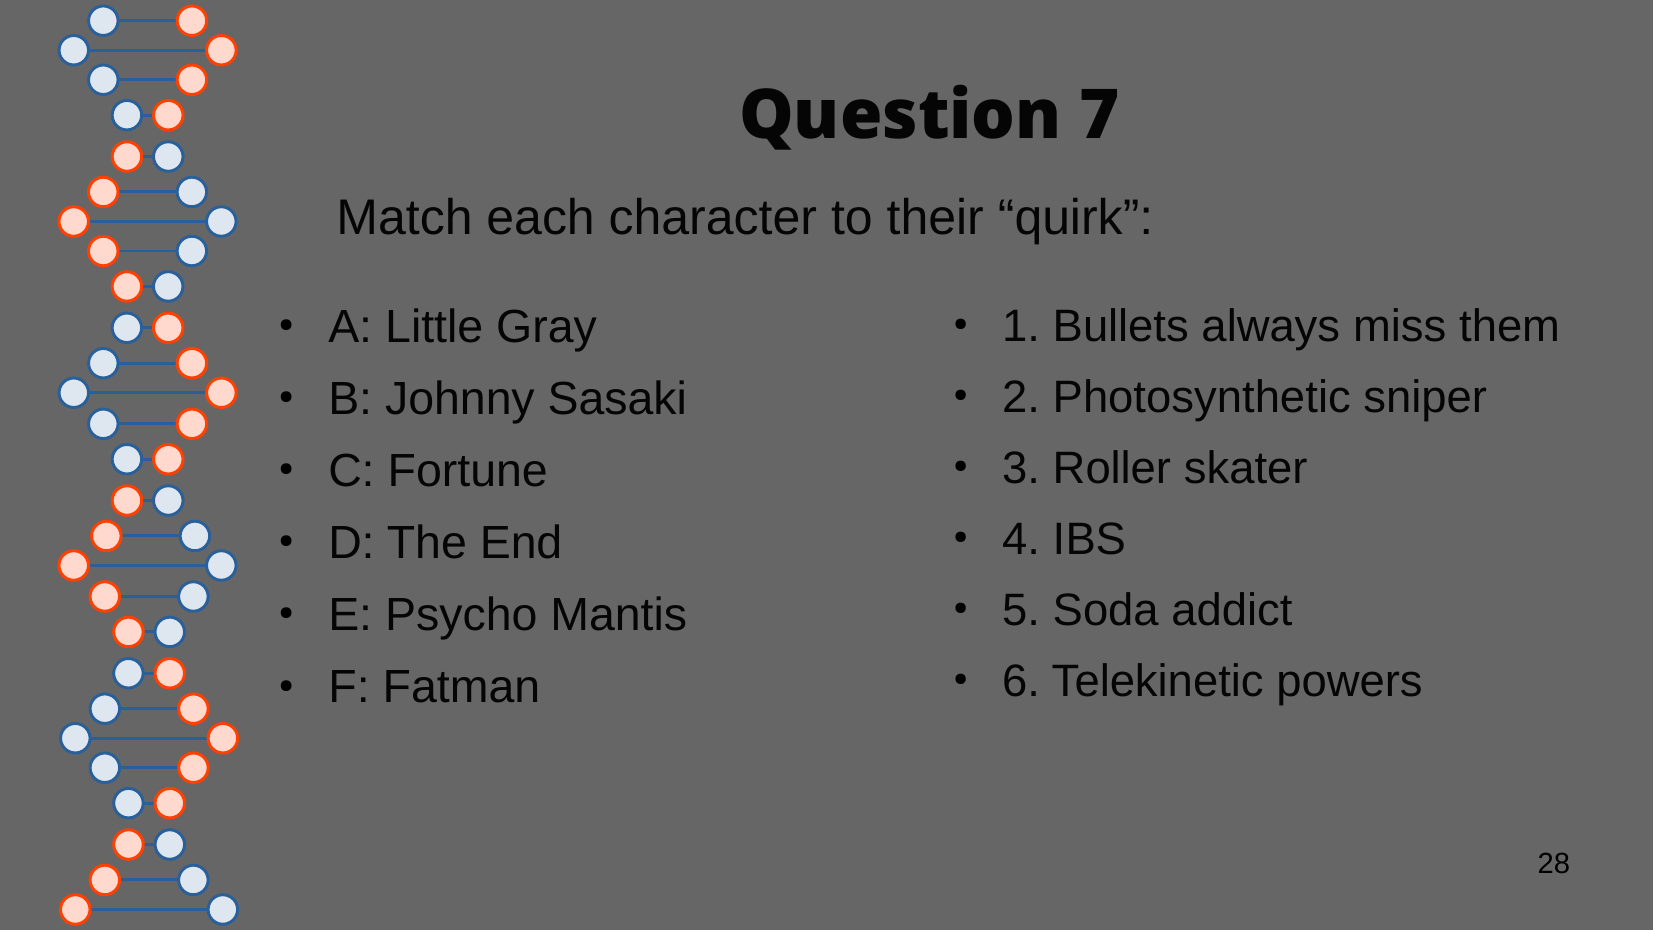

# Question 7
Match each character to their “quirk”:
A: Little Gray
B: Johnny Sasaki
C: Fortune
D: The End
E: Psycho Mantis
F: Fatman
1. Bullets always miss them
2. Photosynthetic sniper
3. Roller skater
4. IBS
5. Soda addict
6. Telekinetic powers
28